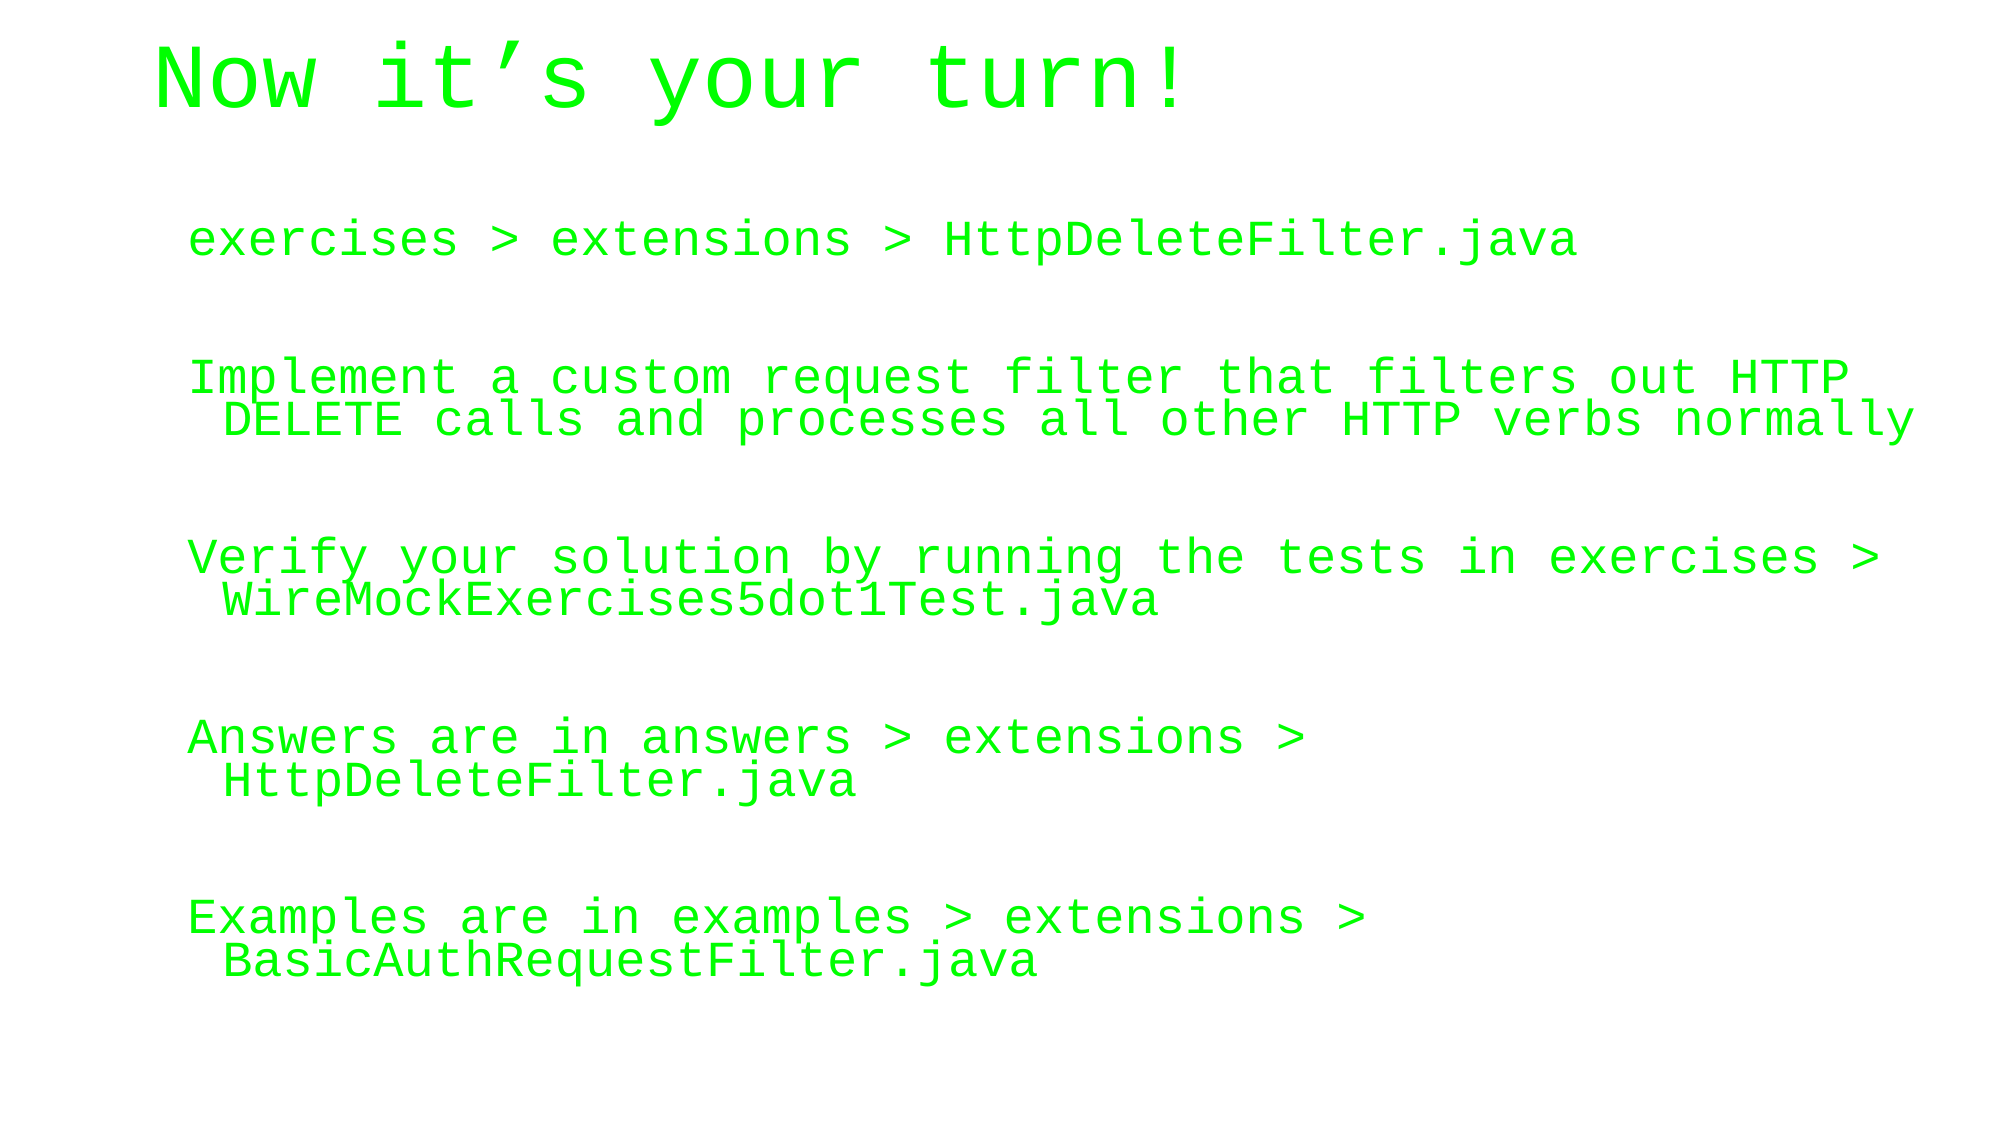

# Now it’s your turn!
exercises > extensions > HttpDeleteFilter.java
Implement a custom request filter that filters out HTTP DELETE calls and processes all other HTTP verbs normally
Verify your solution by running the tests in exercises > WireMockExercises5dot1Test.java
Answers are in answers > extensions > HttpDeleteFilter.java
Examples are in examples > extensions > BasicAuthRequestFilter.java